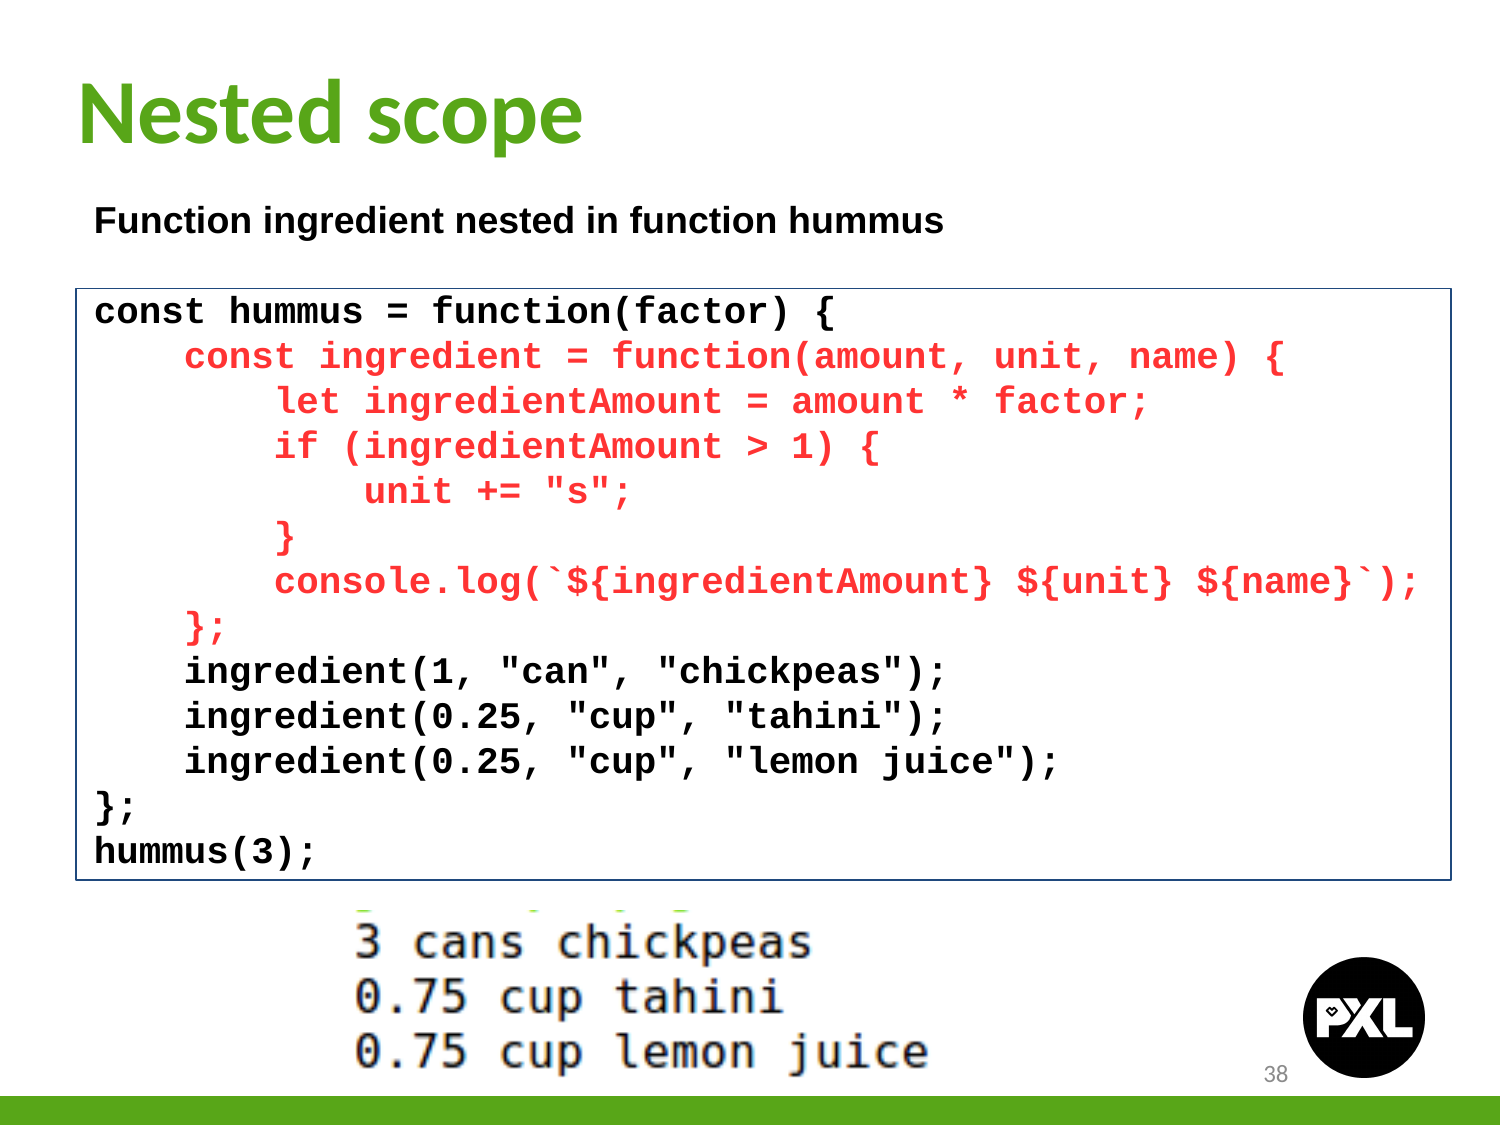

Nested scope
Function ingredient nested in function hummus
const hummus = function(factor) {
 const ingredient = function(amount, unit, name) {
 let ingredientAmount = amount * factor;
 if (ingredientAmount > 1) {
 unit += "s";
 }
 console.log(`${ingredientAmount} ${unit} ${name}`);
 };
 ingredient(1, "can", "chickpeas");
 ingredient(0.25, "cup", "tahini");
 ingredient(0.25, "cup", "lemon juice");
};
hummus(3);